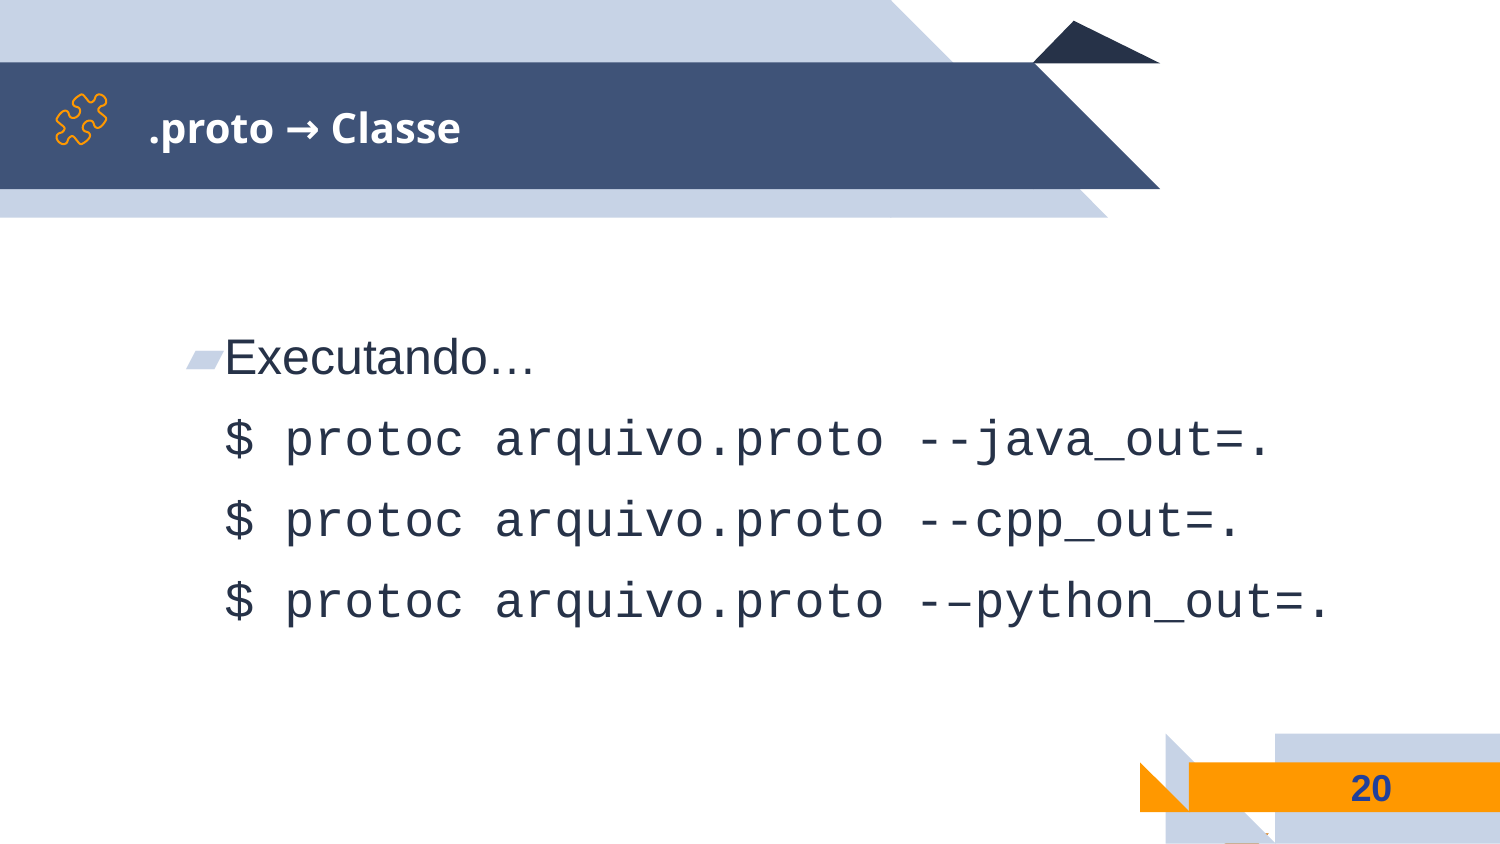

.proto → Classe
Executando…
$ protoc arquivo.proto --java_out=.
$ protoc arquivo.proto --cpp_out=.
$ protoc arquivo.proto -–python_out=.
20